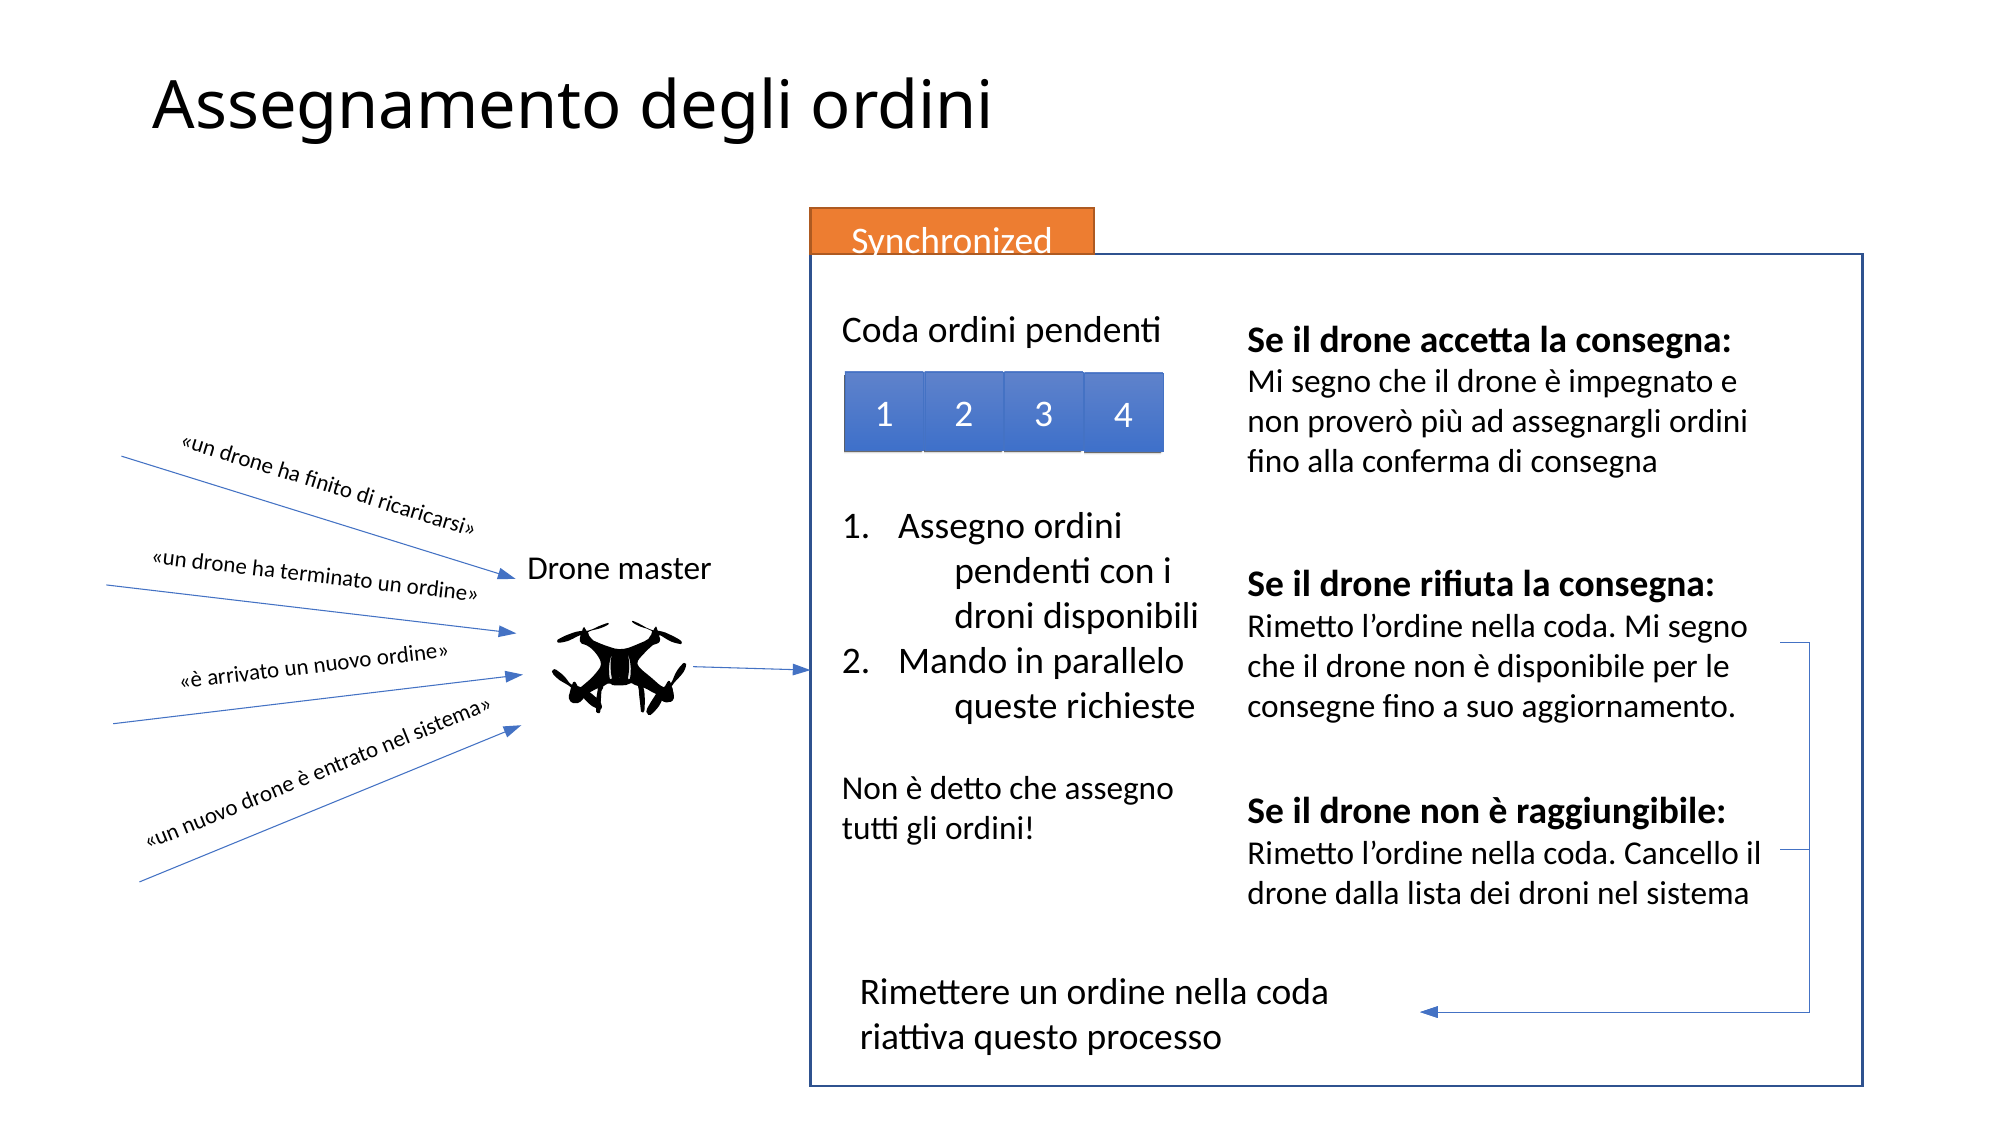

# Assegnamento degli ordini
Synchronized
Coda ordini pendenti
1
2
3
4
Se il drone accetta la consegna:
Mi segno che il drone è impegnato e non proverò più ad assegnargli ordini fino alla conferma di consegna
«un drone ha finito di ricaricarsi»
Assegno ordini pendenti con i droni disponibili
Mando in parallelo queste richieste
Non è detto che assegno tutti gli ordini!
«un drone ha terminato un ordine»
Drone master
Se il drone rifiuta la consegna:
Rimetto l’ordine nella coda. Mi segno che il drone non è disponibile per le consegne fino a suo aggiornamento.
«è arrivato un nuovo ordine»
«un nuovo drone è entrato nel sistema»
Se il drone non è raggiungibile:
Rimetto l’ordine nella coda. Cancello il drone dalla lista dei droni nel sistema
Rimettere un ordine nella coda riattiva questo processo